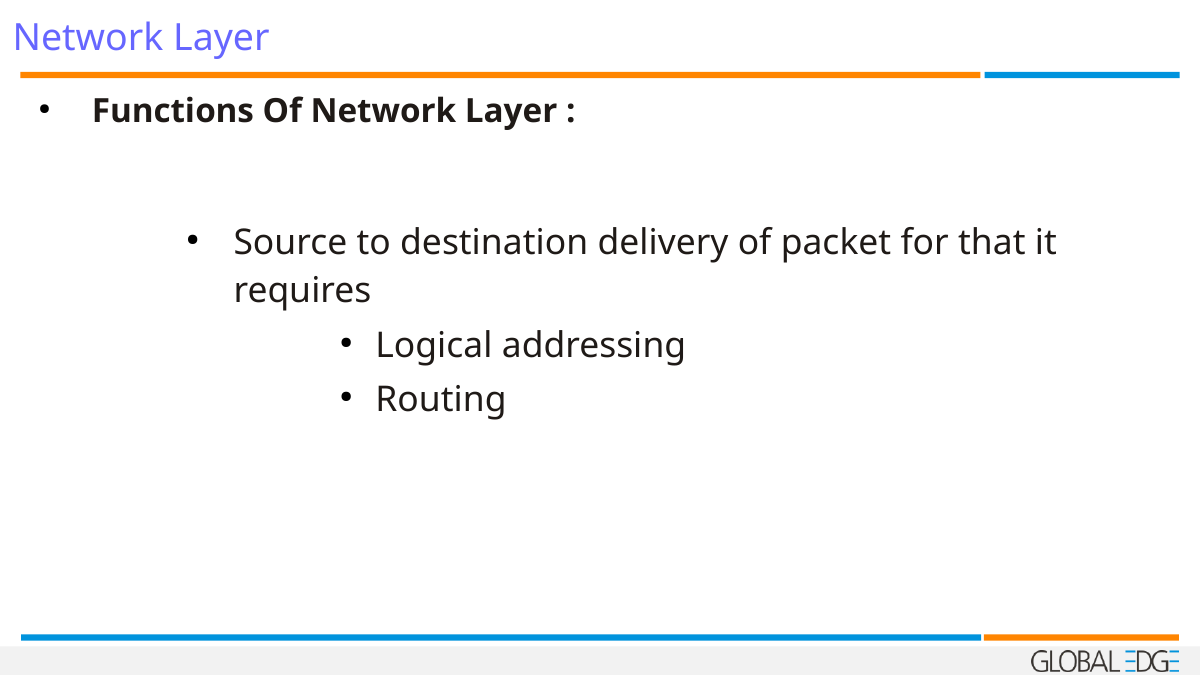

# Network Layer
Functions Of Network Layer :
Source to destination delivery of packet for that it requires
Logical addressing
Routing